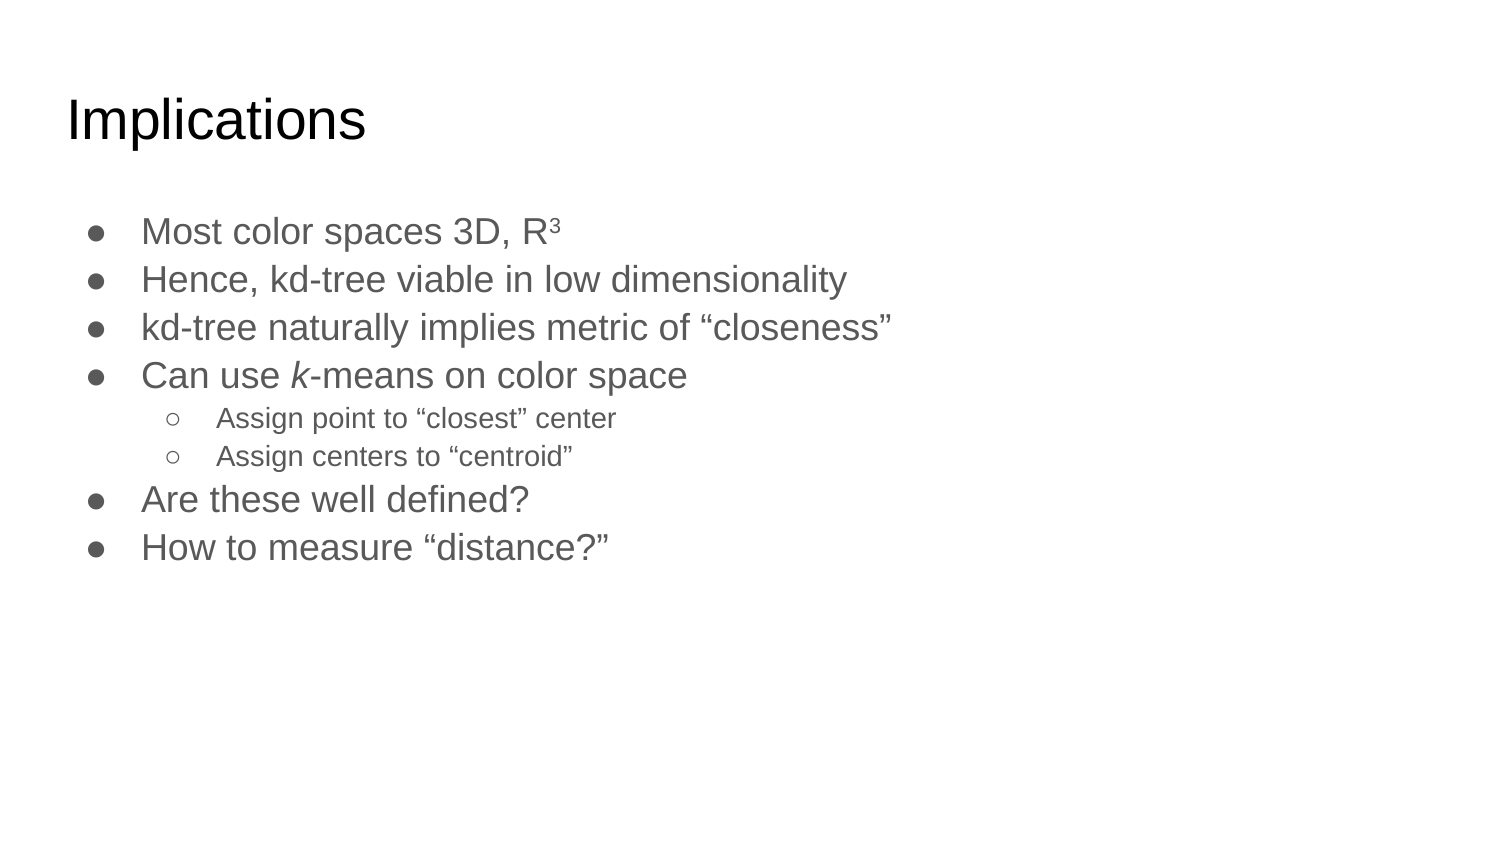

# Implications
Most color spaces 3D, R3
Hence, kd-tree viable in low dimensionality
kd-tree naturally implies metric of “closeness”
Can use k-means on color space
Assign point to “closest” center
Assign centers to “centroid”
Are these well defined?
How to measure “distance?”